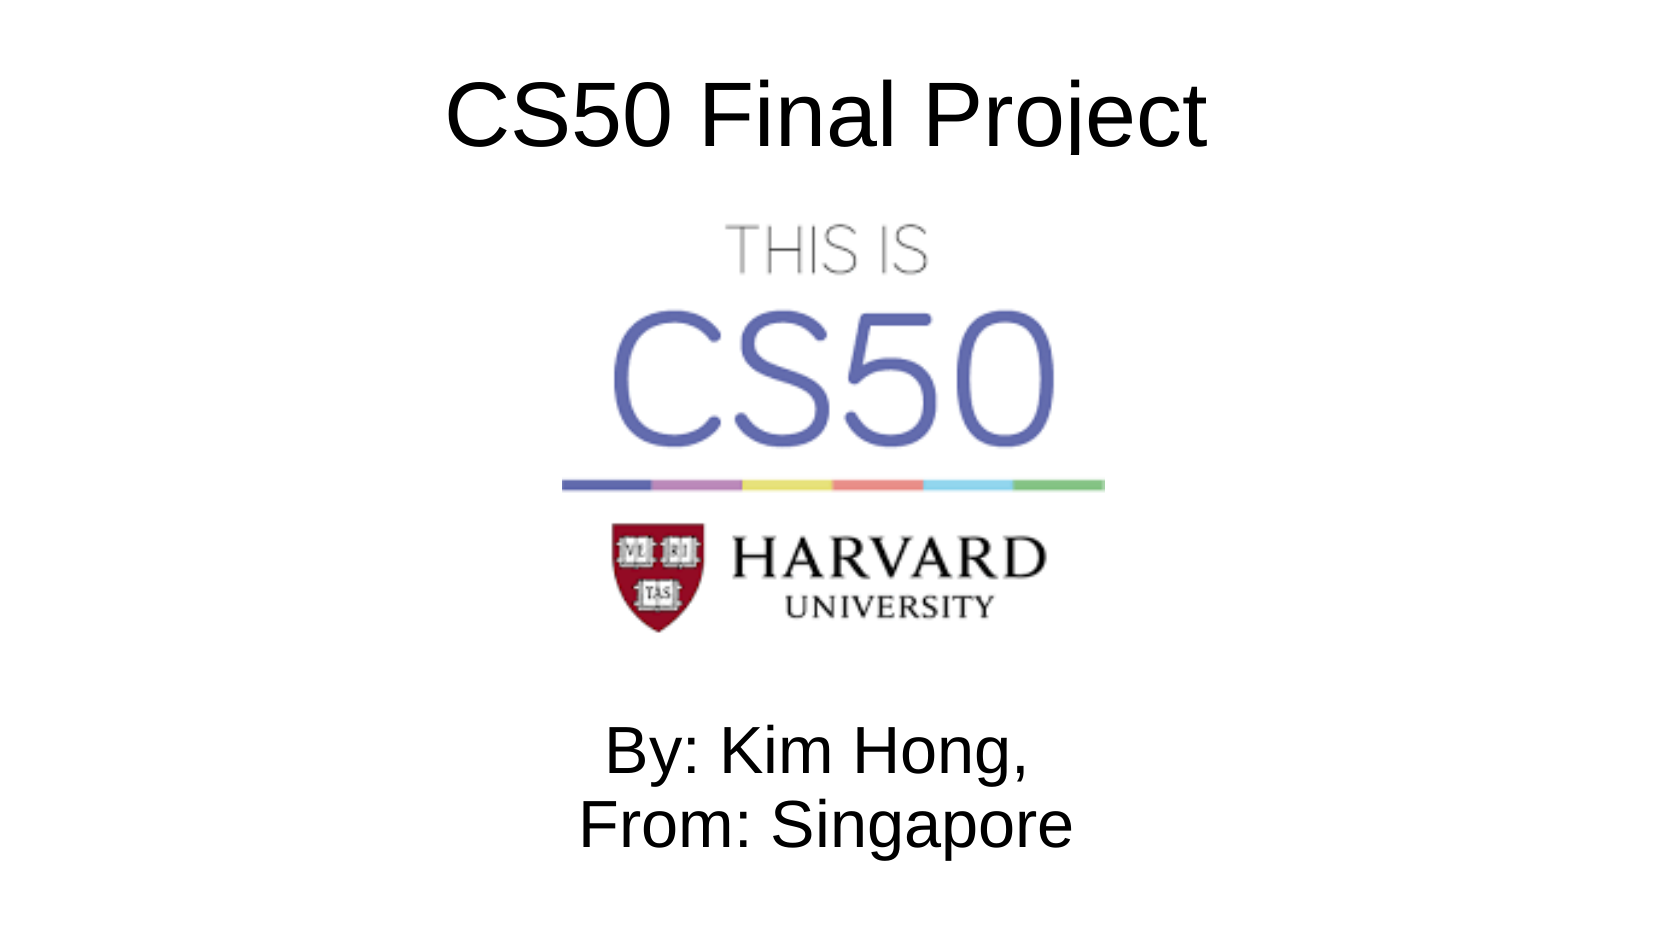

# CS50 Final Project
By: Kim Hong,
From: Singapore